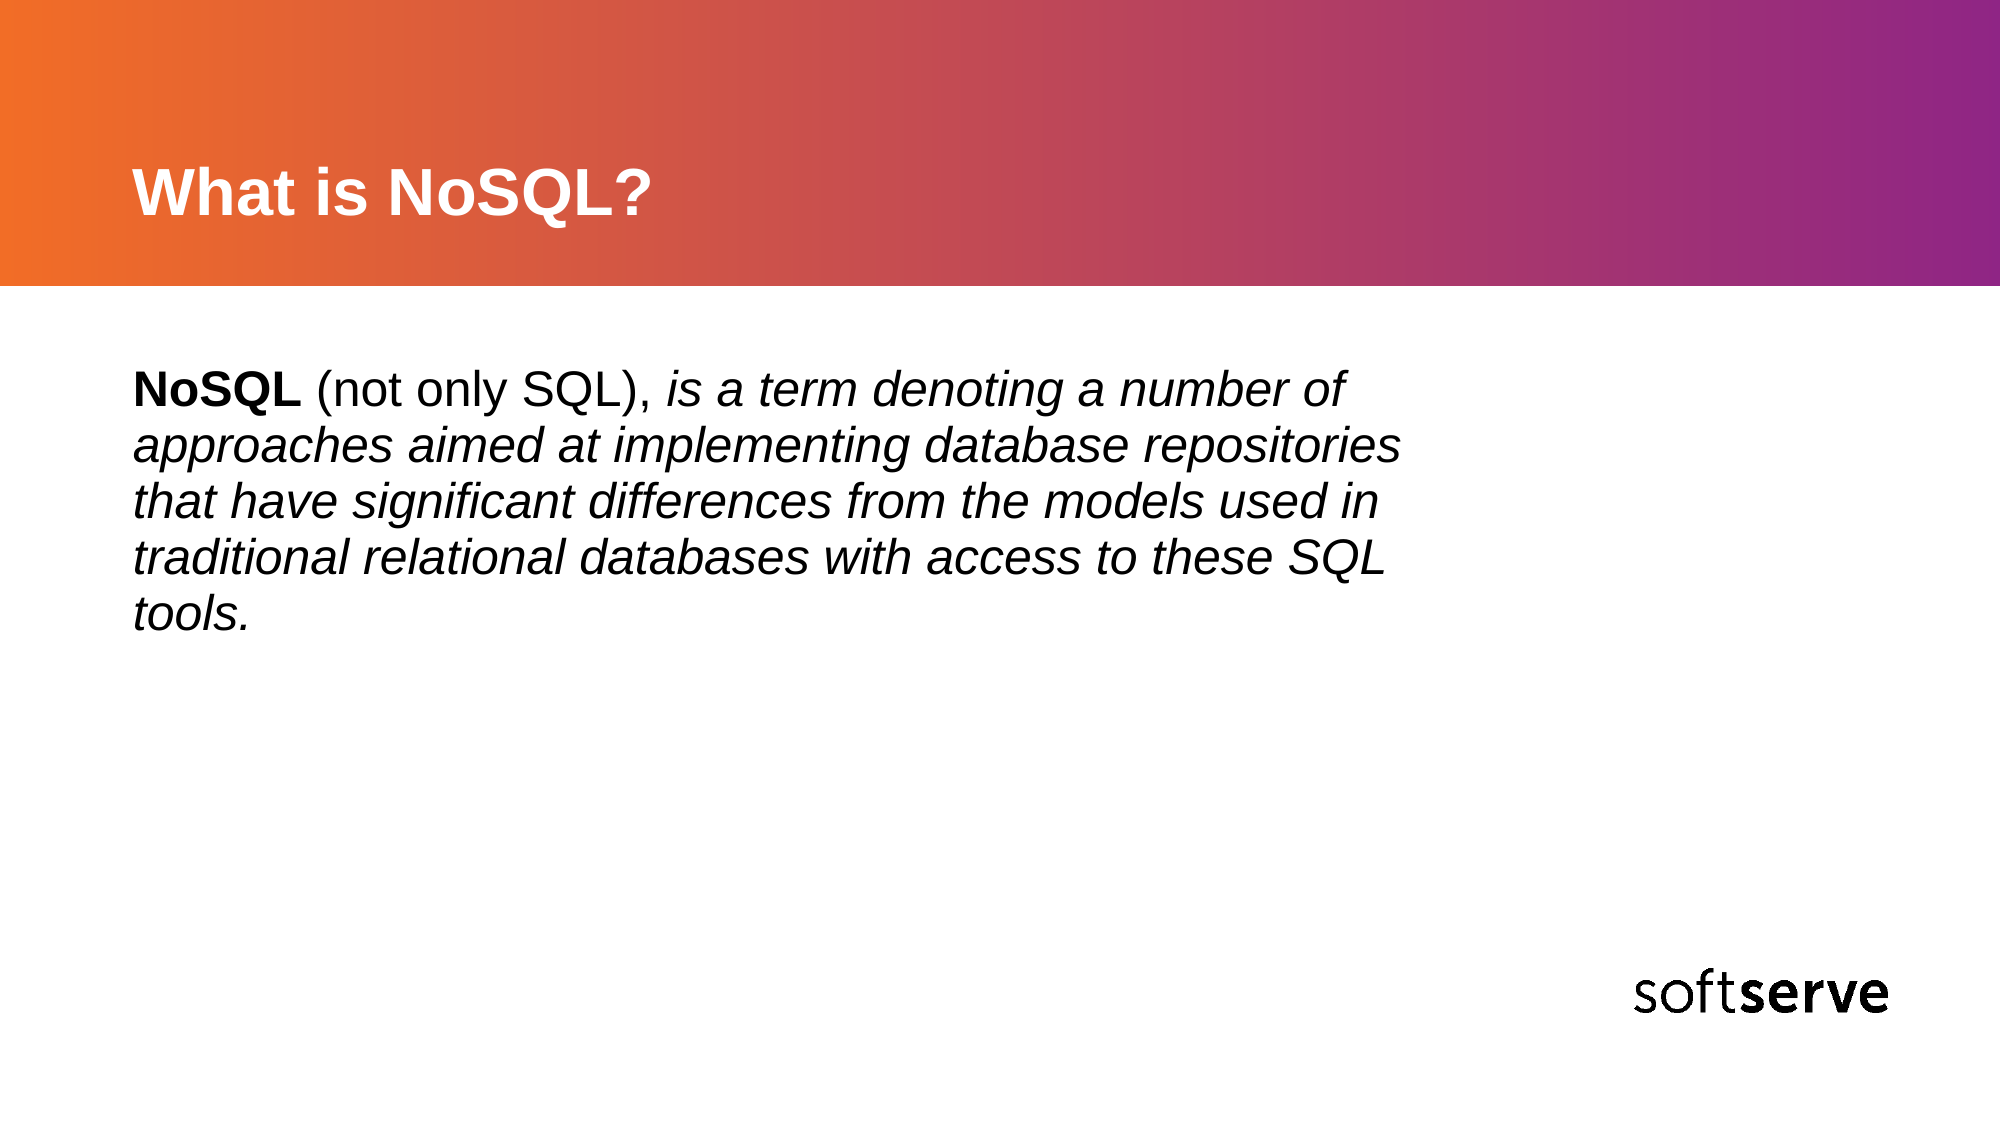

What is NoSQL?
NoSQL (not only SQL), is a term denoting a number of approaches aimed at implementing database repositories that have significant differences from the models used in traditional relational databases with access to these SQL tools.